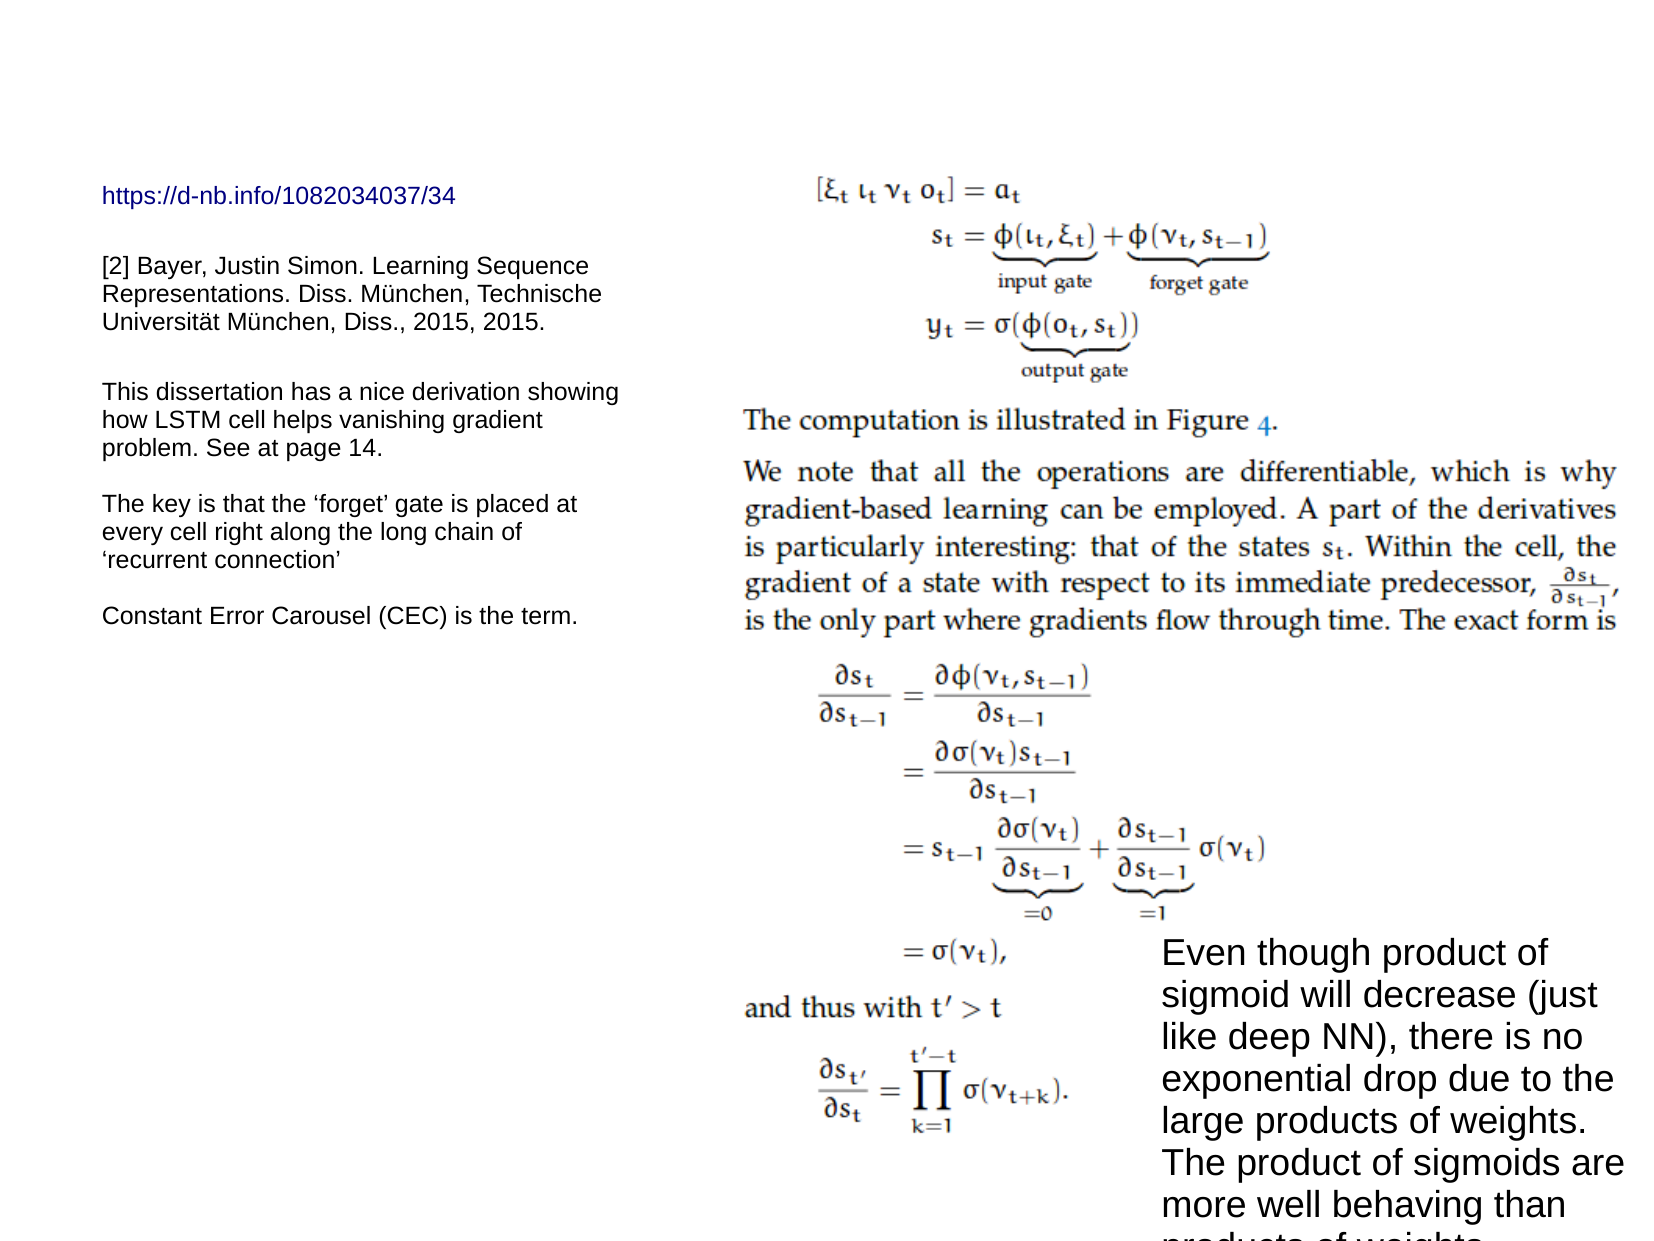

https://d-nb.info/1082034037/34
[2] Bayer, Justin Simon. Learning Sequence Representations. Diss. München, Technische Universität München, Diss., 2015, 2015.
This dissertation has a nice derivation showing how LSTM cell helps vanishing gradient problem. See at page 14.
The key is that the ‘forget’ gate is placed at every cell right along the long chain of ‘recurrent connection’
Constant Error Carousel (CEC) is the term.
Even though product of sigmoid will decrease (just like deep NN), there is no exponential drop due to the large products of weights. The product of sigmoids are more well behaving than products of weights.